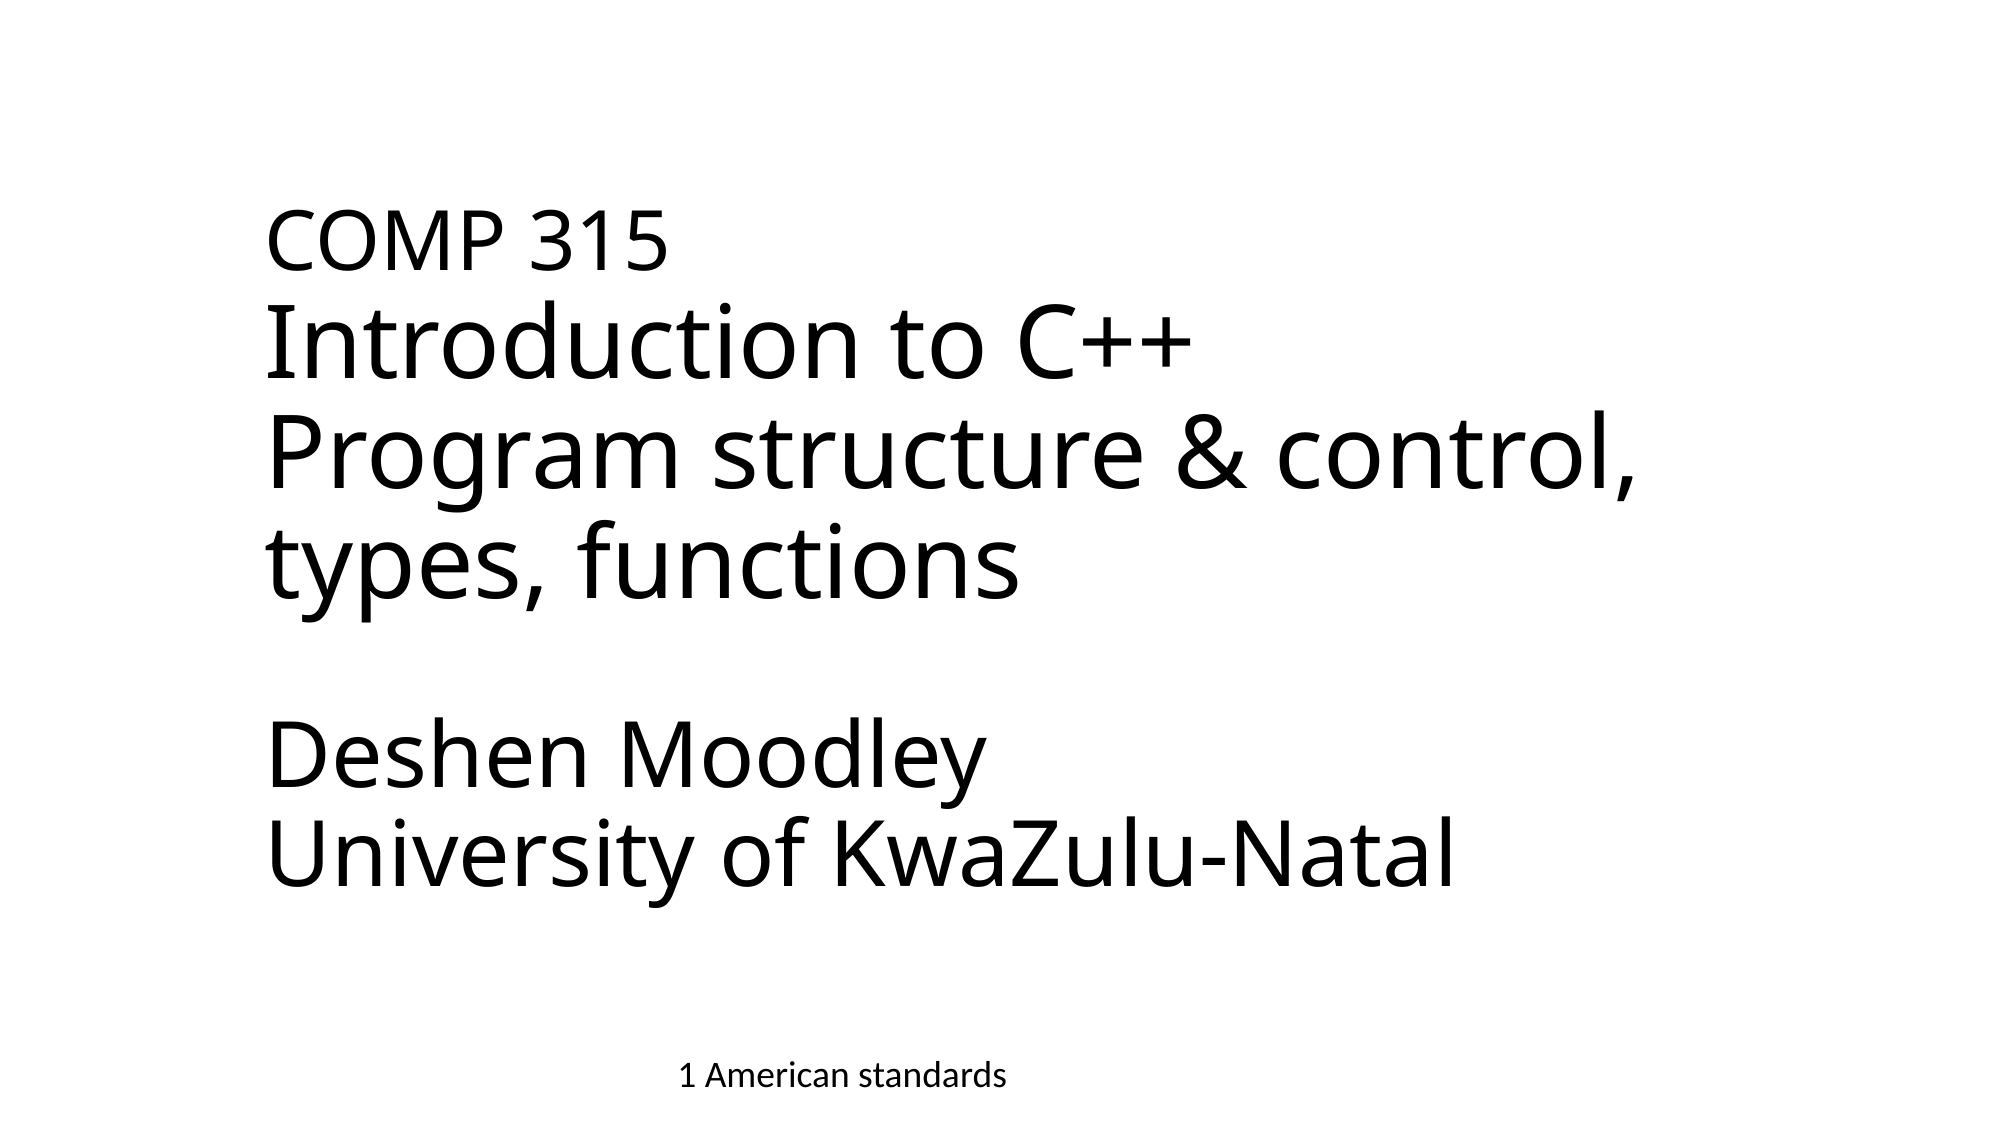

# COMP 315 Introduction to C++ Program structure & control, types, functions
Deshen Moodley
University of KwaZulu-Natal
1 American standards